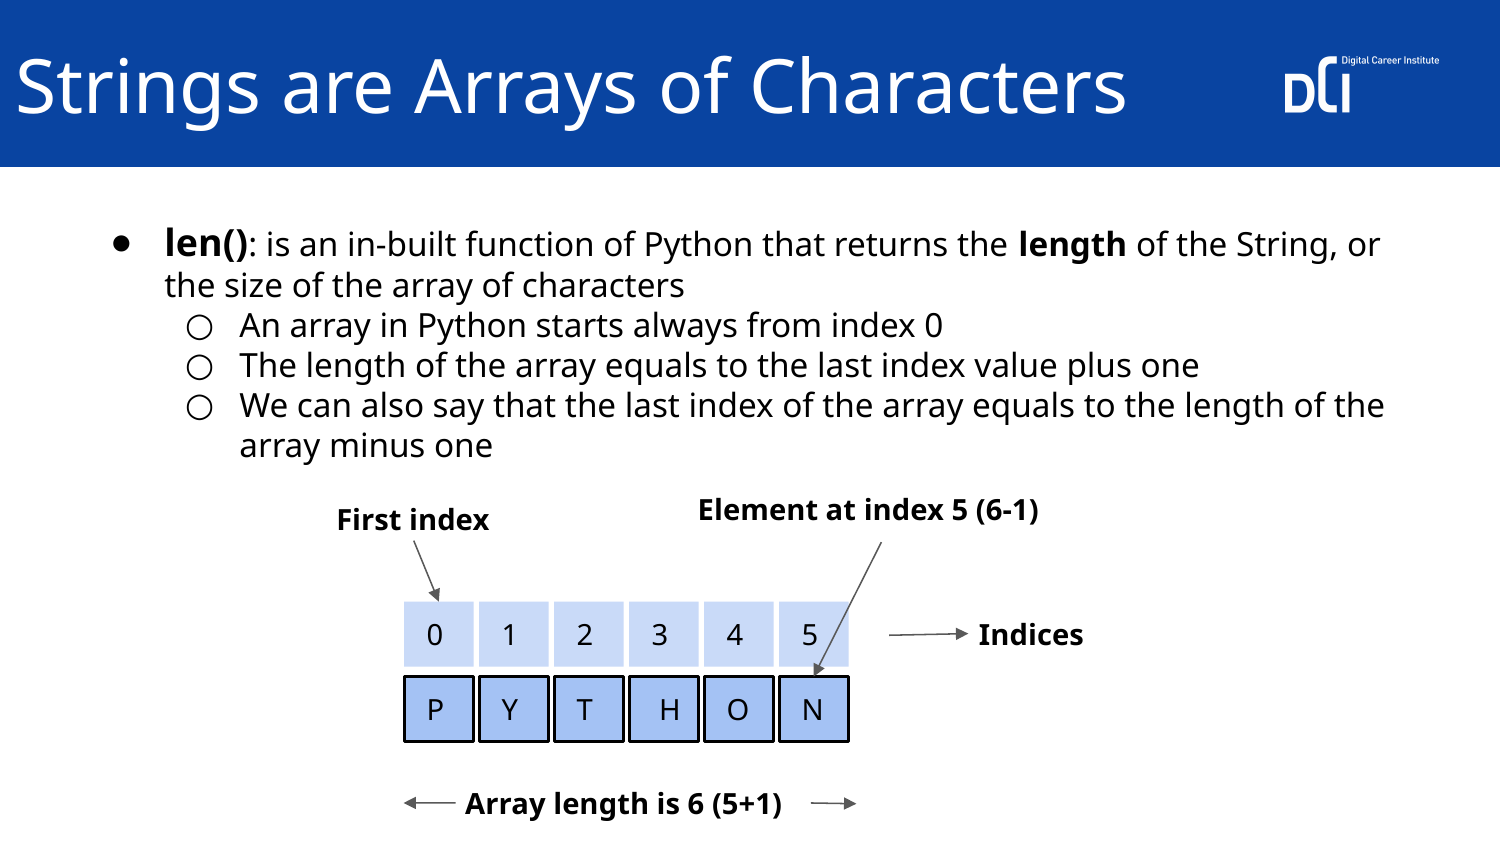

# Strings are Arrays of Characters
len(): is an in-built function of Python that returns the length of the String, or the size of the array of characters
An array in Python starts always from index 0
The length of the array equals to the last index value plus one
We can also say that the last index of the array equals to the length of the array minus one
Element at index 5 (6-1)
First index
 0
 1
 2
 3
 4
 5
Indices
 P
 Y
 T
 H
 O
 N
Array length is 6 (5+1)